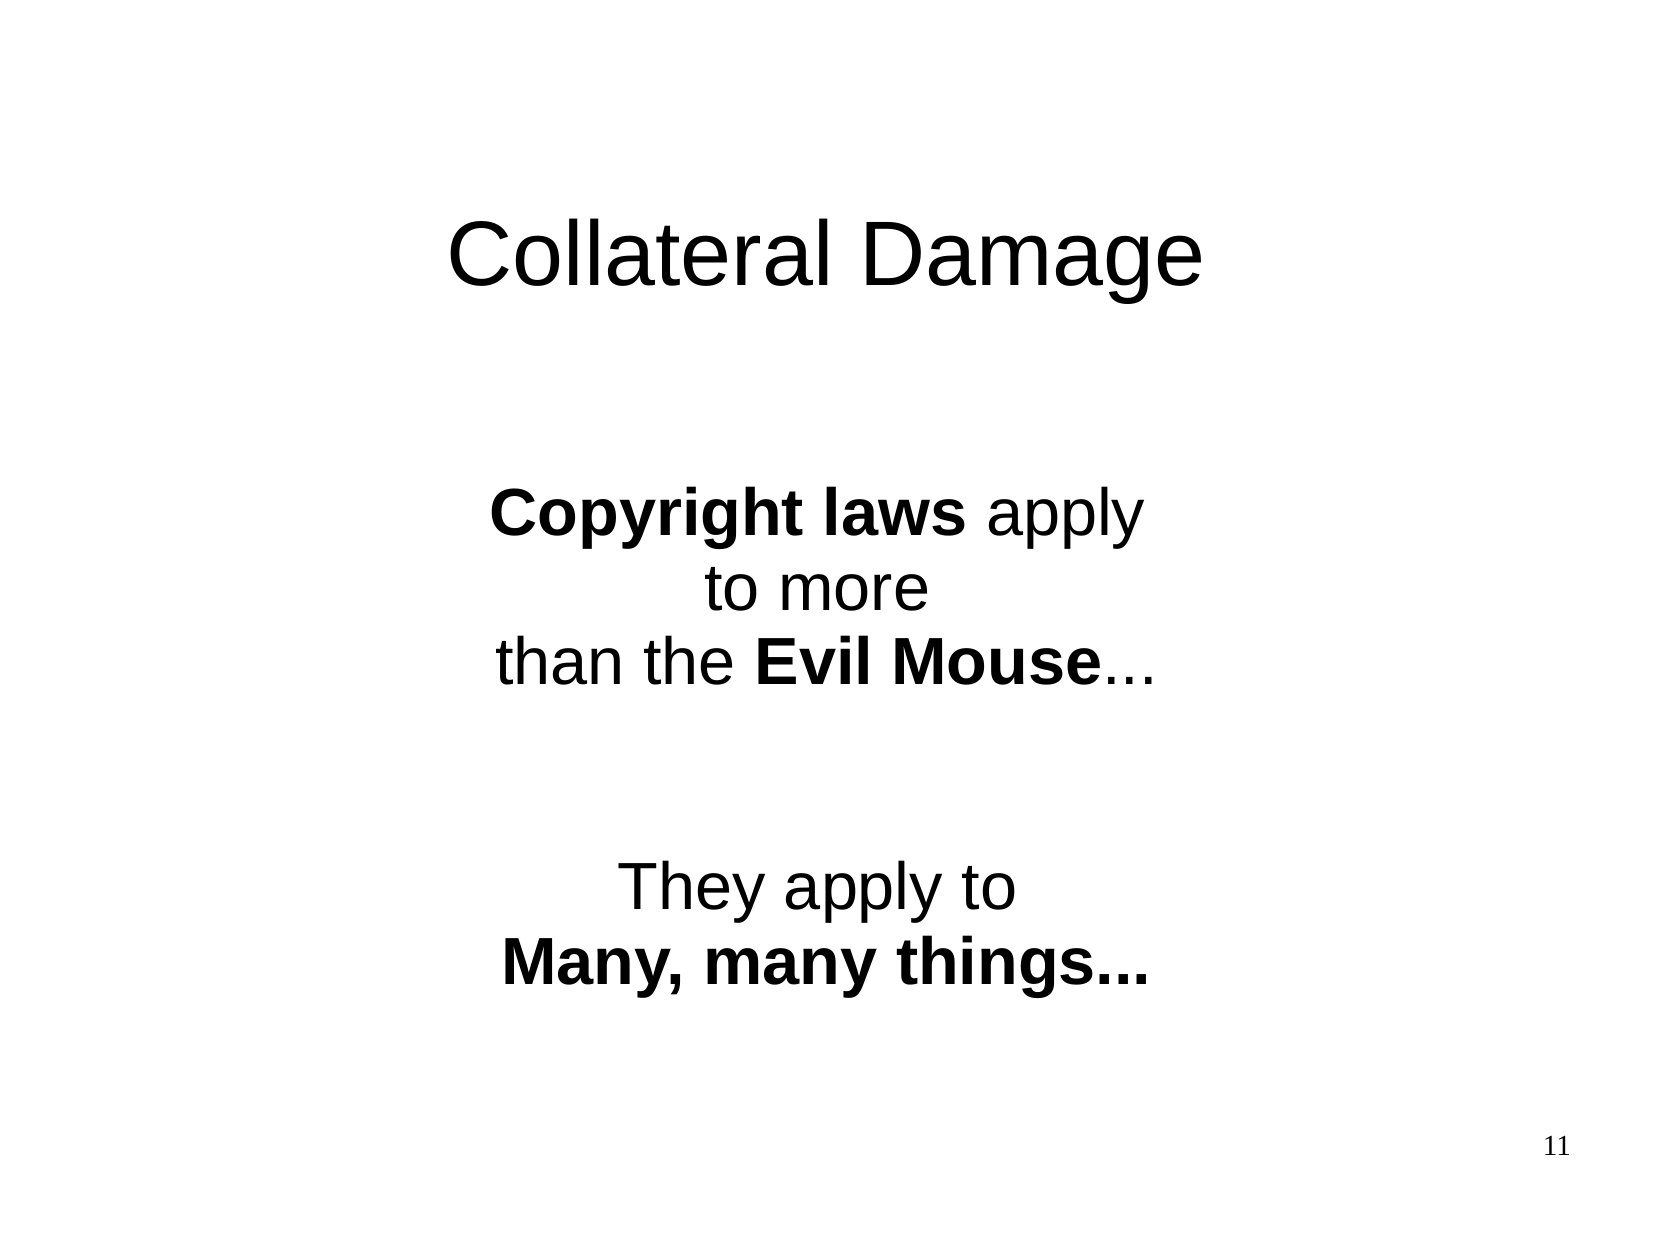

# Collateral Damage
Copyright laws apply
to more
than the Evil Mouse...
They apply to
Many, many things...
11